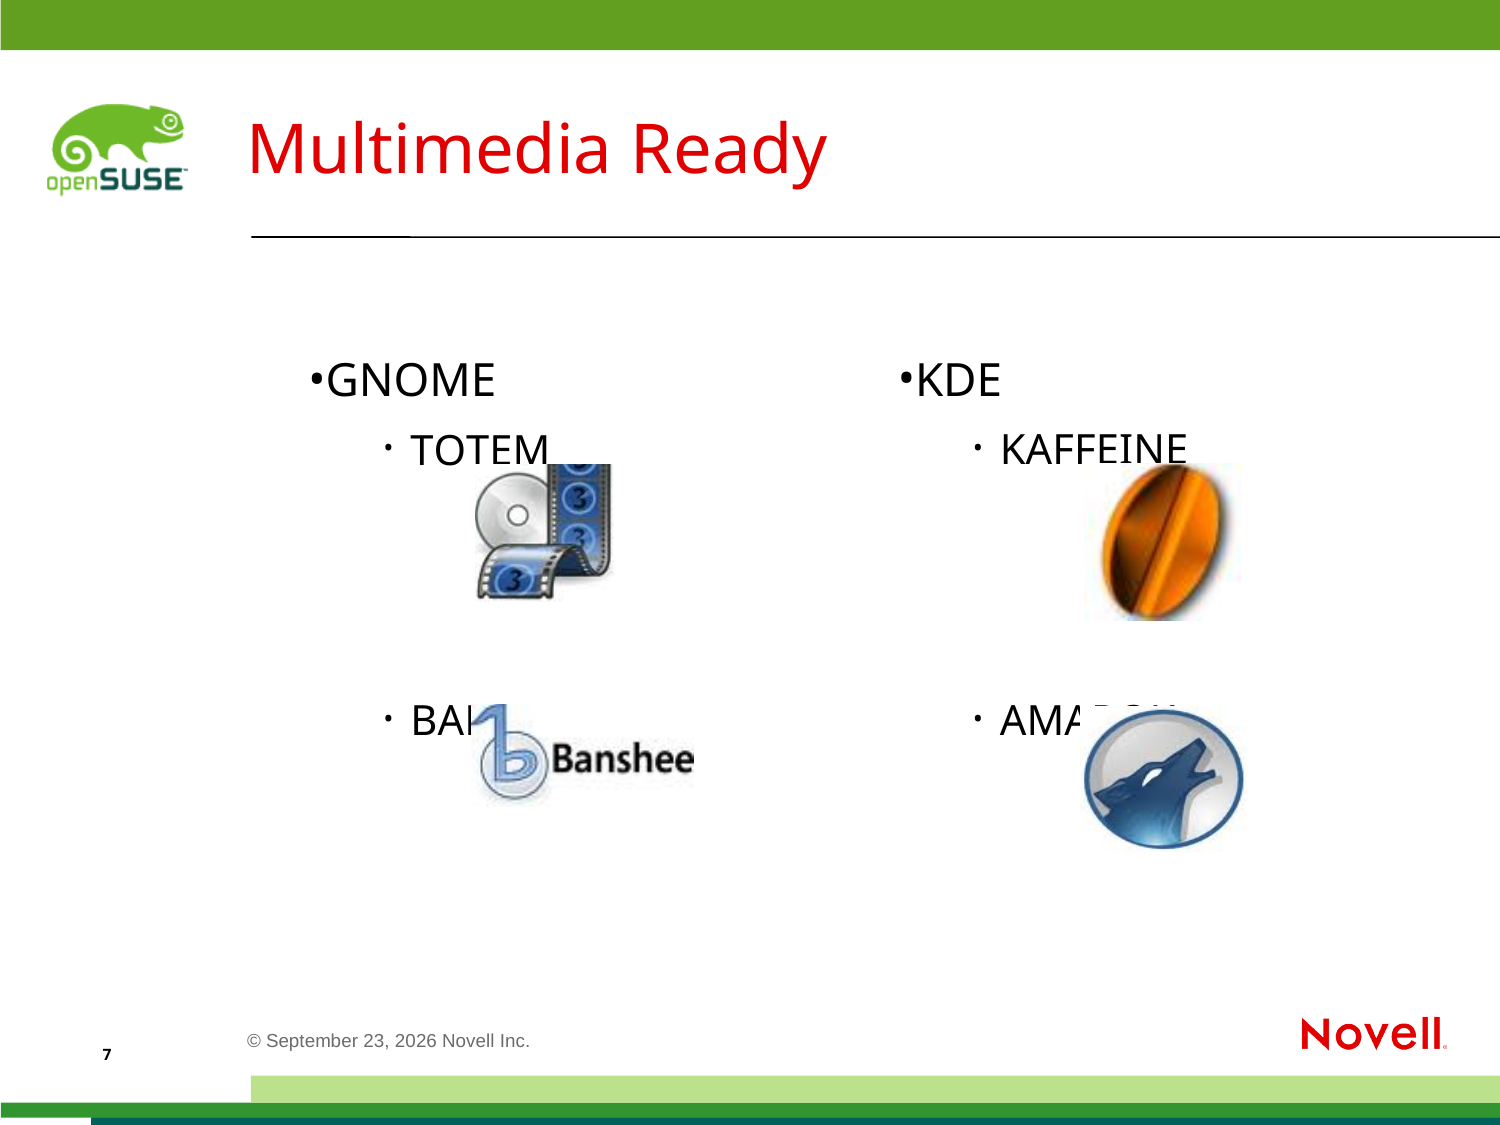

# Multimedia Ready
KDE
KAFFEINE
AMAROK
GNOME
TOTEM
BANSHEE